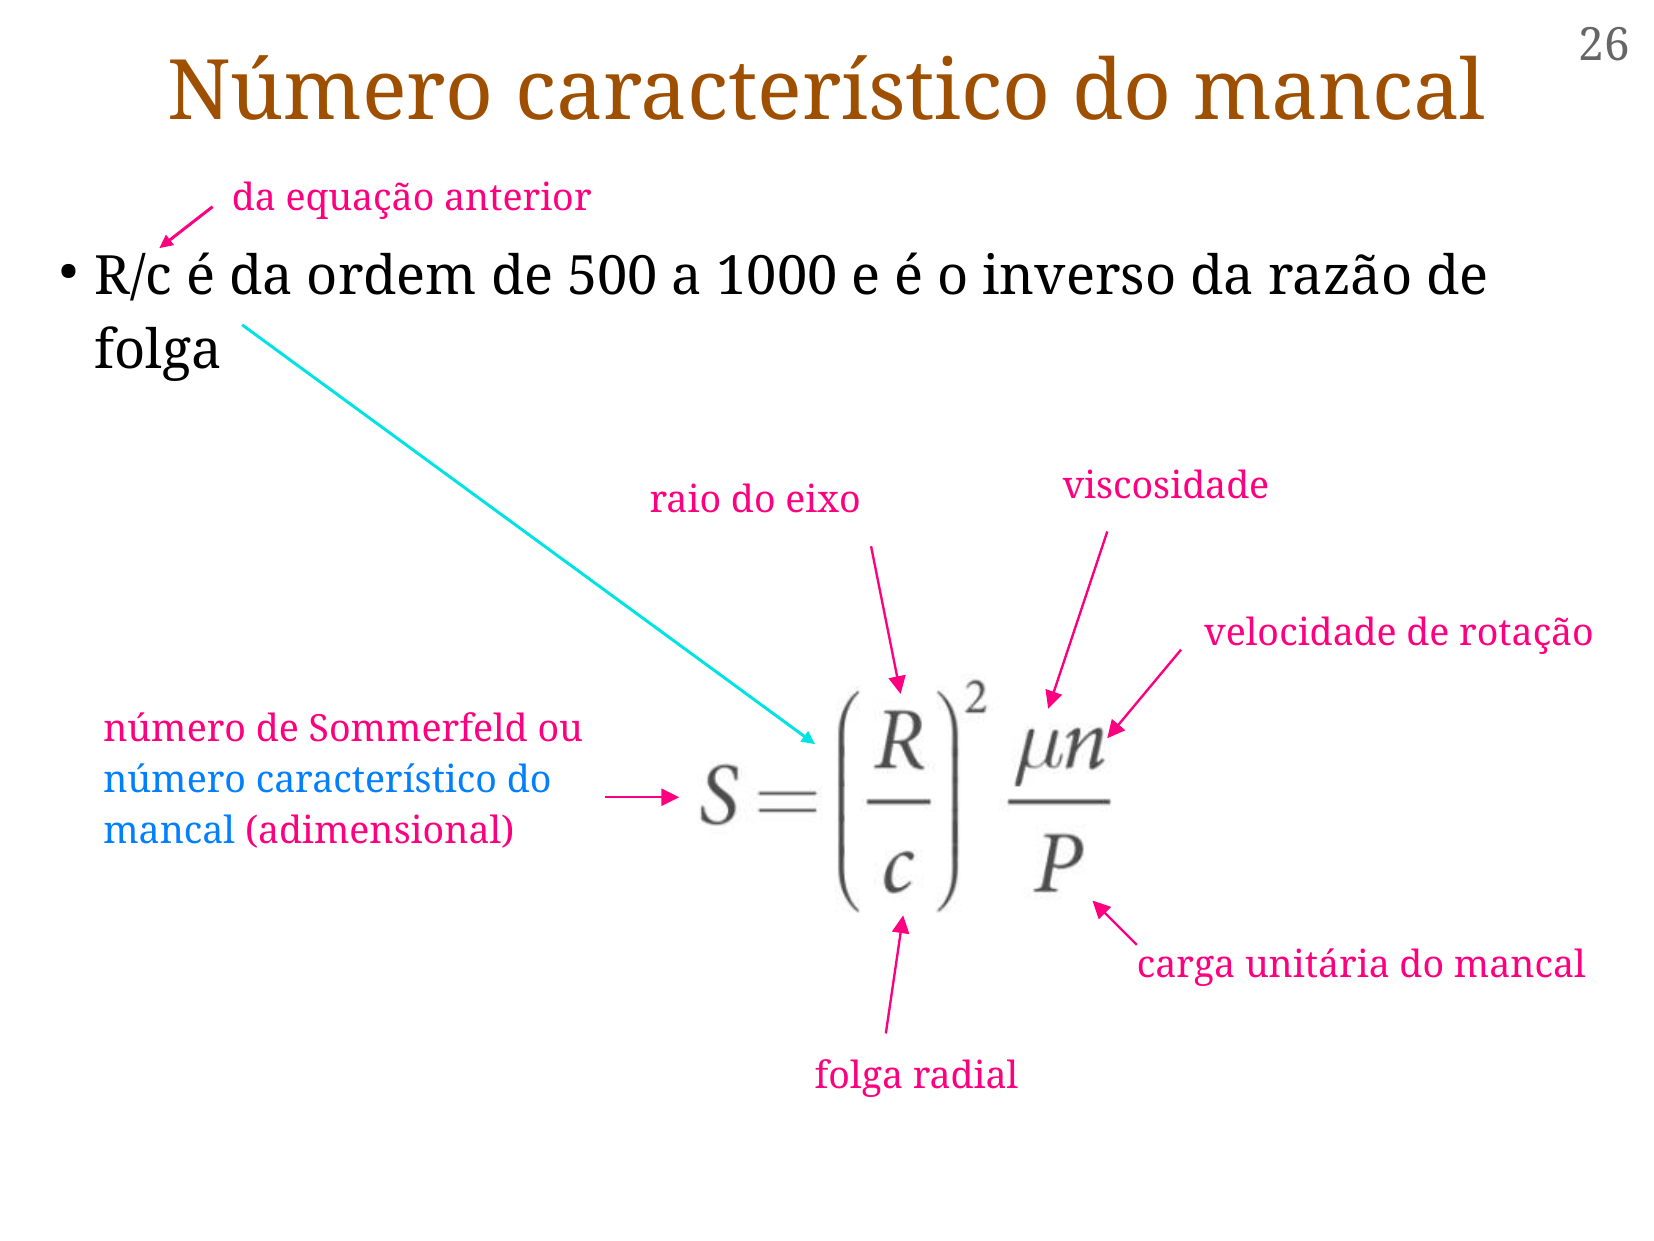

26
# Número característico do mancal
da equação anterior
R/c é da ordem de 500 a 1000 e é o inverso da razão de folga
viscosidade
raio do eixo
velocidade de rotação
número de Sommerfeld ou número característico do mancal (adimensional)
carga unitária do mancal
folga radial